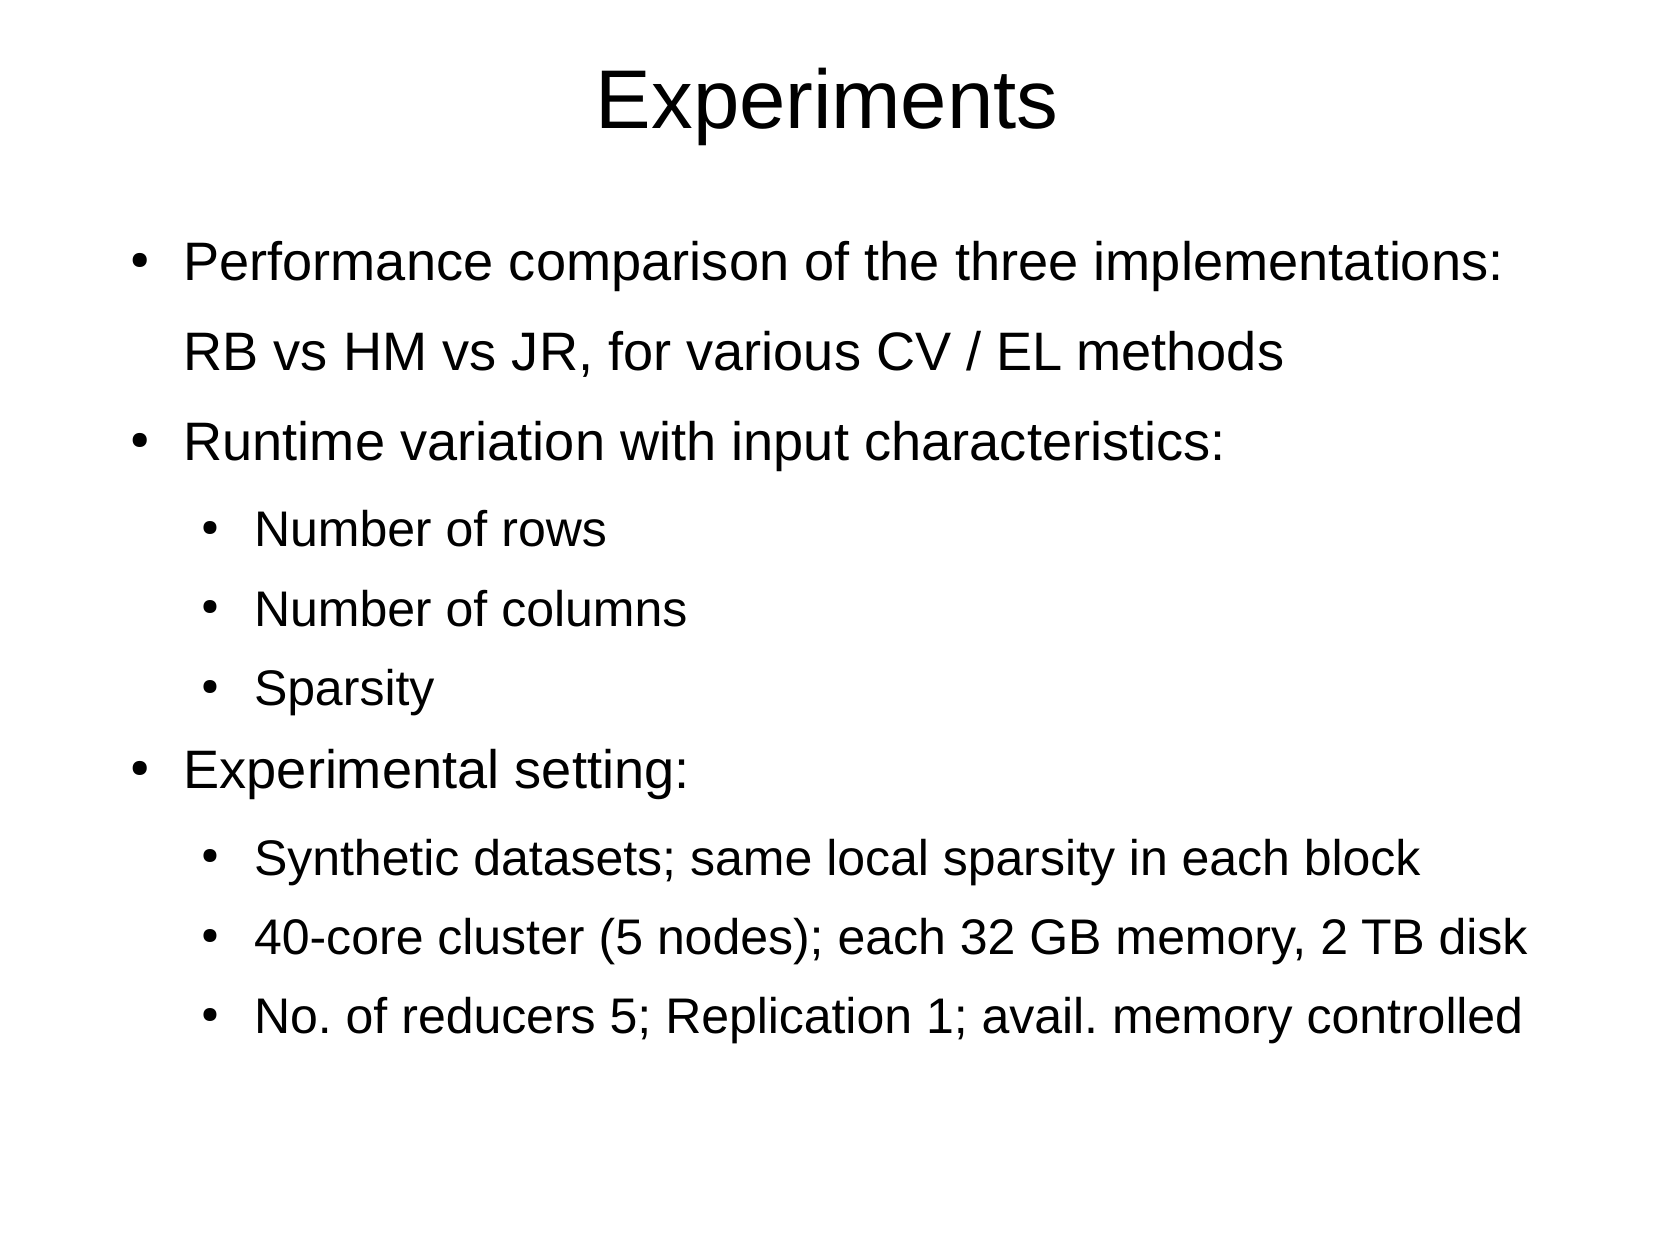

# Experiments
Performance comparison of the three implementations:
RB vs HM vs JR, for various CV / EL methods
Runtime variation with input characteristics:
Number of rows
Number of columns
Sparsity
Experimental setting:
Synthetic datasets; same local sparsity in each block
40-core cluster (5 nodes); each 32 GB memory, 2 TB disk
No. of reducers 5; Replication 1; avail. memory controlled